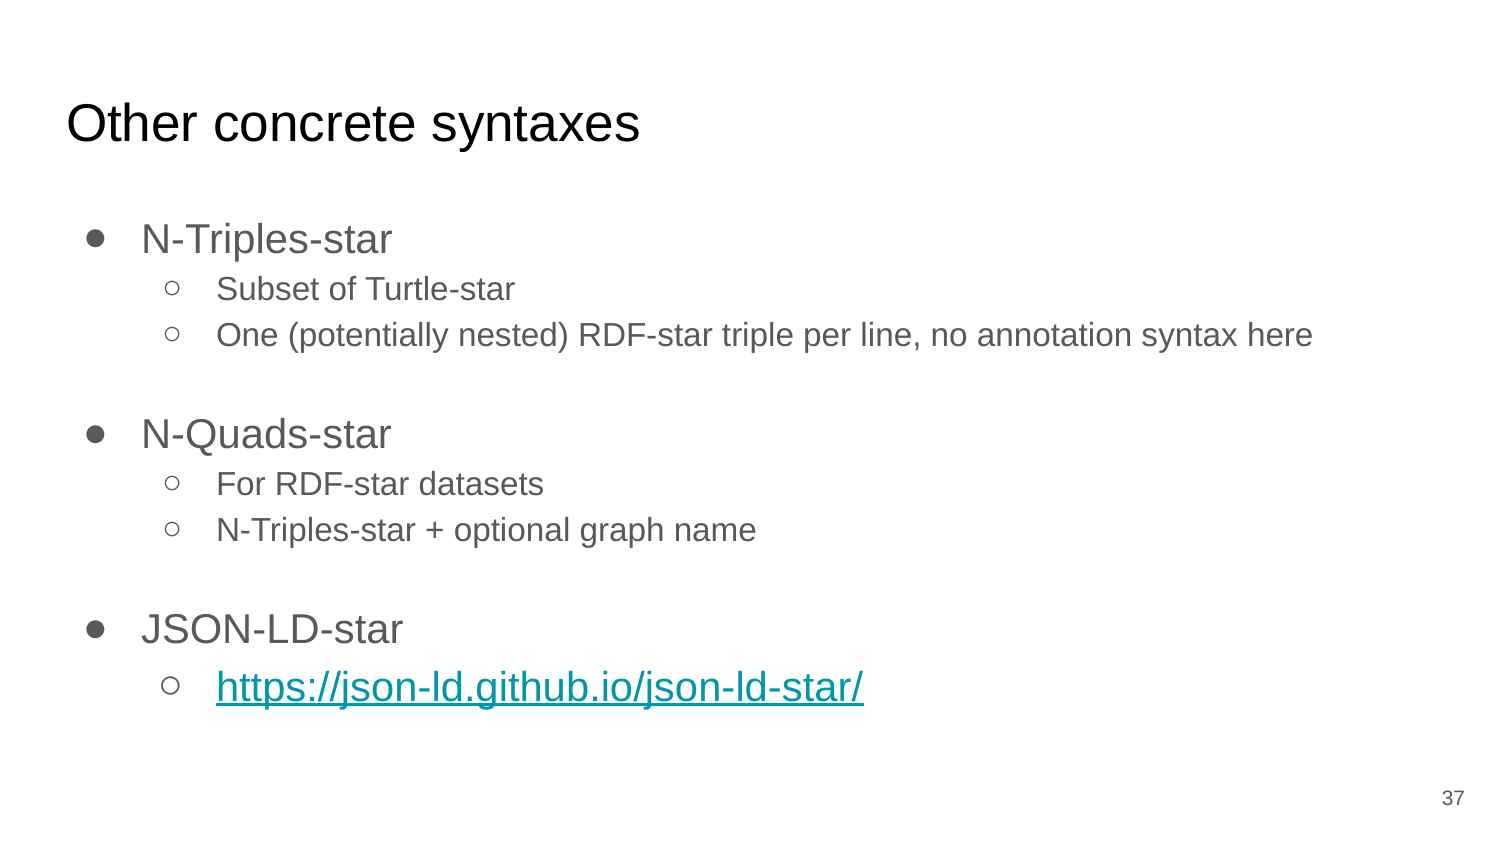

# Other concrete syntaxes
N-Triples-star
Subset of Turtle-star
One (potentially nested) RDF-star triple per line, no annotation syntax here
N-Quads-star
For RDF-star datasets
N-Triples-star + optional graph name
JSON-LD-star
https://json-ld.github.io/json-ld-star/